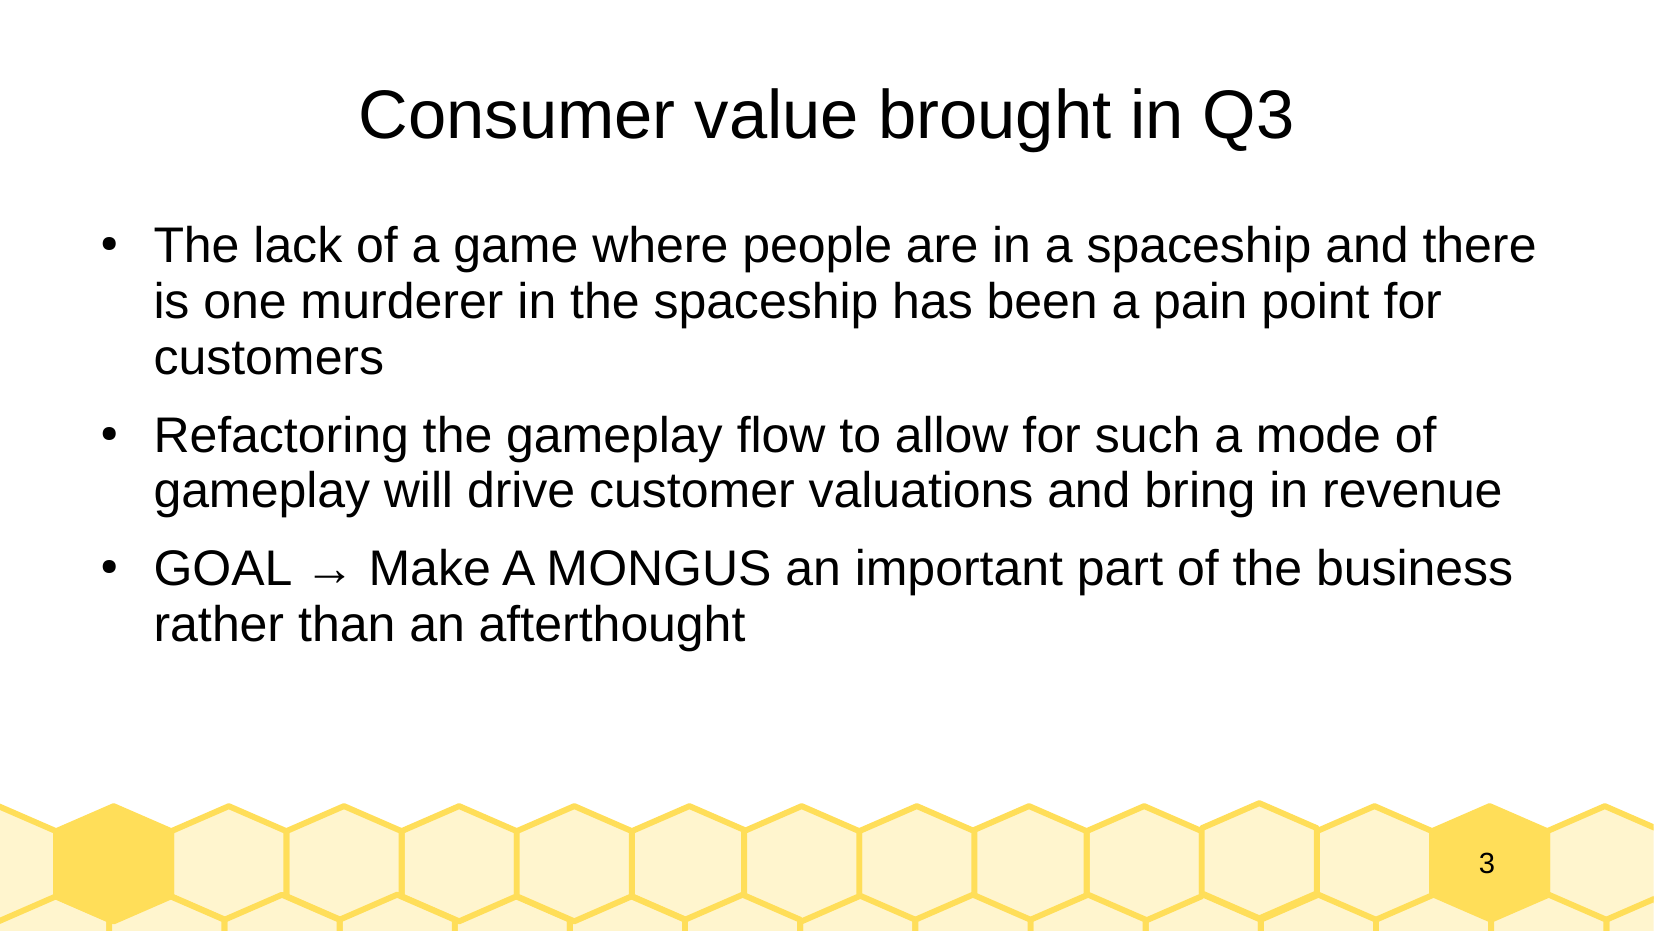

# Consumer value brought in Q3
The lack of a game where people are in a spaceship and there is one murderer in the spaceship has been a pain point for customers
Refactoring the gameplay flow to allow for such a mode of gameplay will drive customer valuations and bring in revenue
GOAL → Make A MONGUS an important part of the business rather than an afterthought